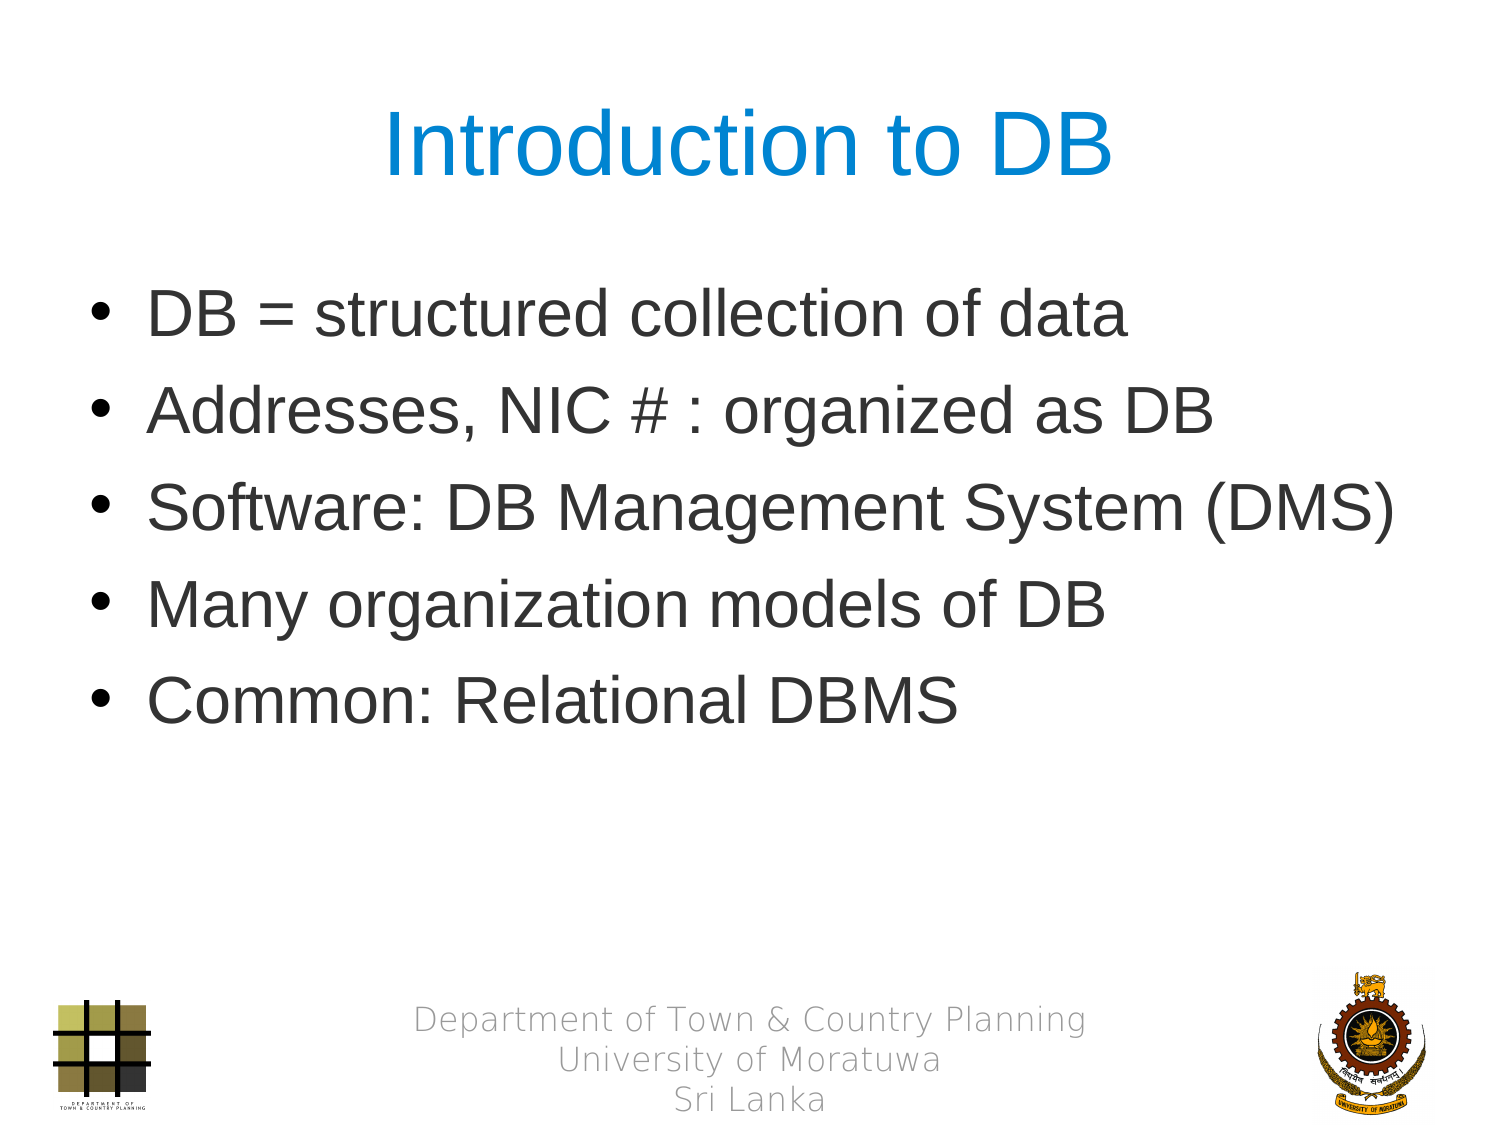

# Introduction to DB
DB = structured collection of data
Addresses, NIC # : organized as DB
Software: DB Management System (DMS)
Many organization models of DB
Common: Relational DBMS